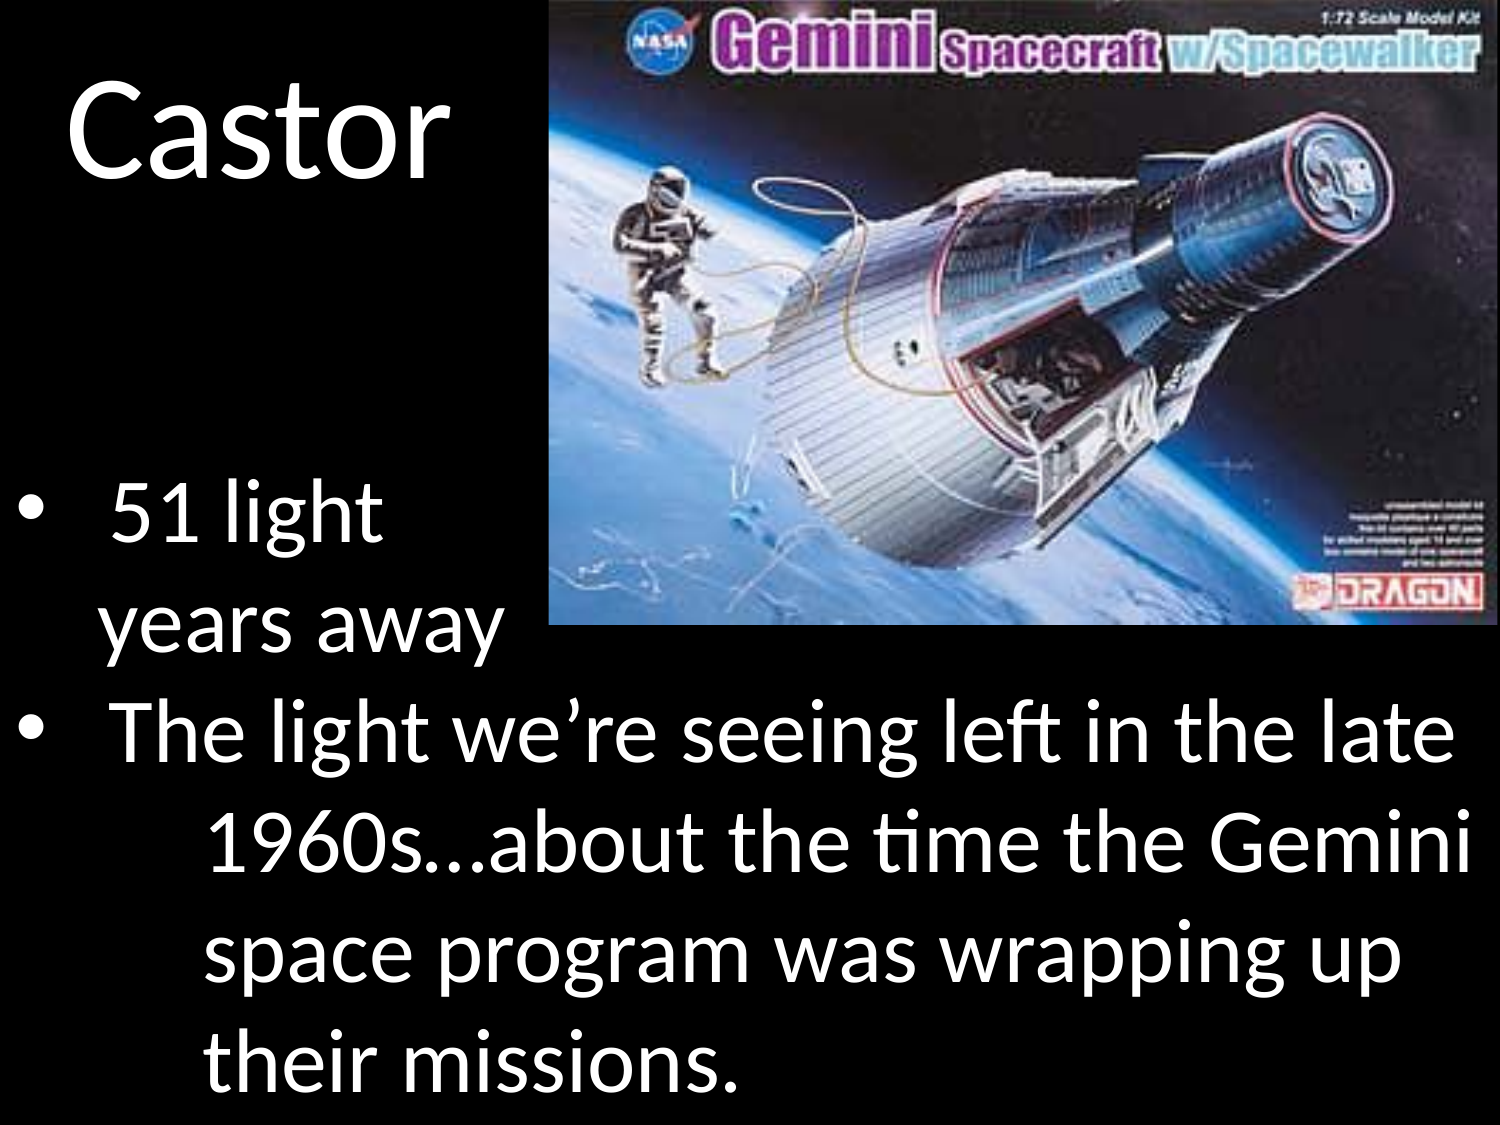

Castor
51 light
 years away
The light we’re seeing left in the late 1960s…about the time the Gemini space program was wrapping up their missions.